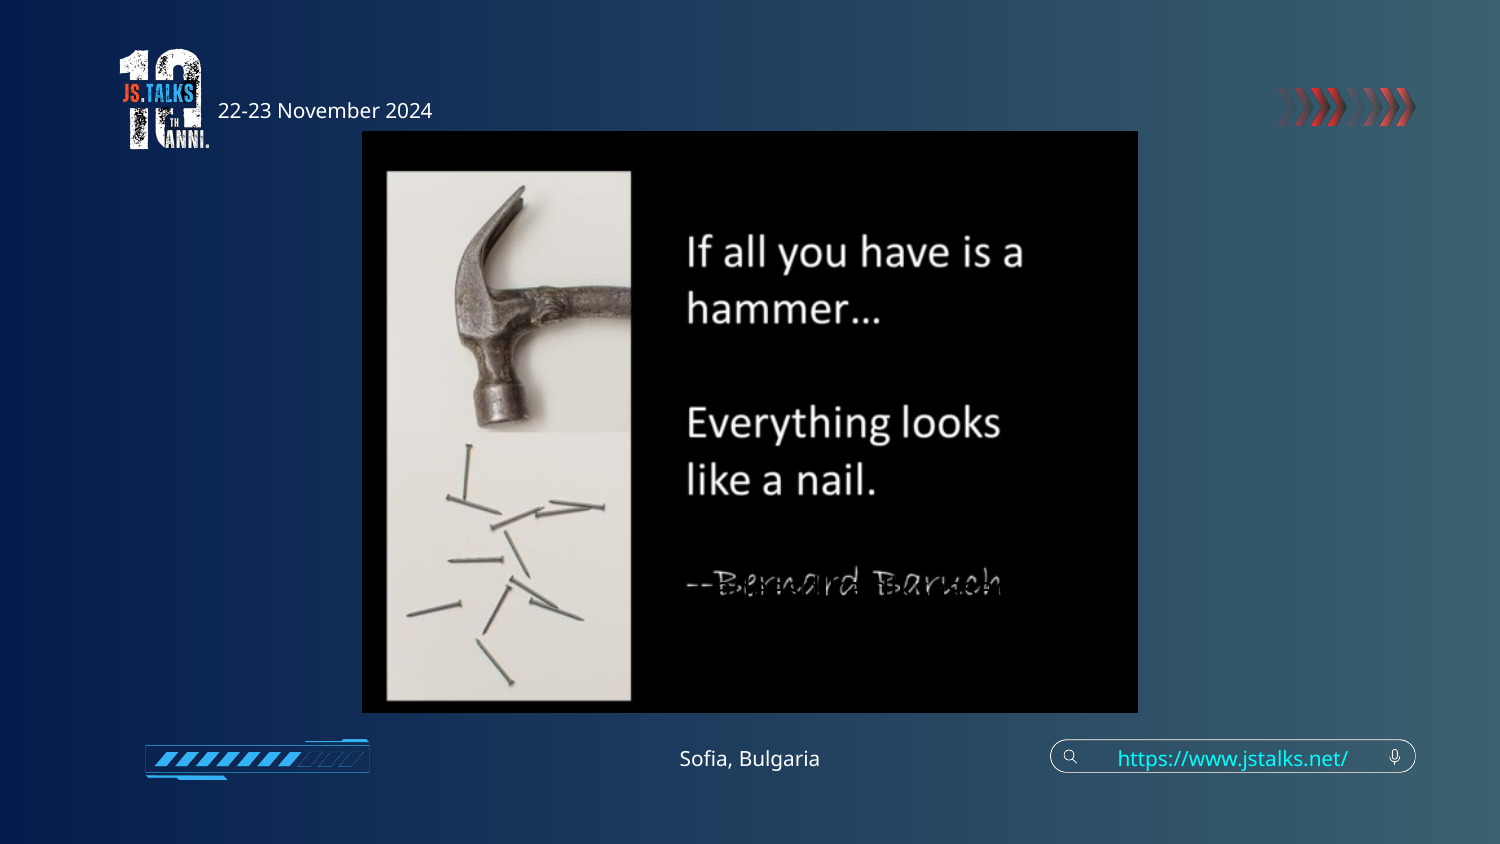

22-23 November 2024
 adaasdlkajdlksassadsa
Sofia, Bulgaria
https://www.jstalks.net/